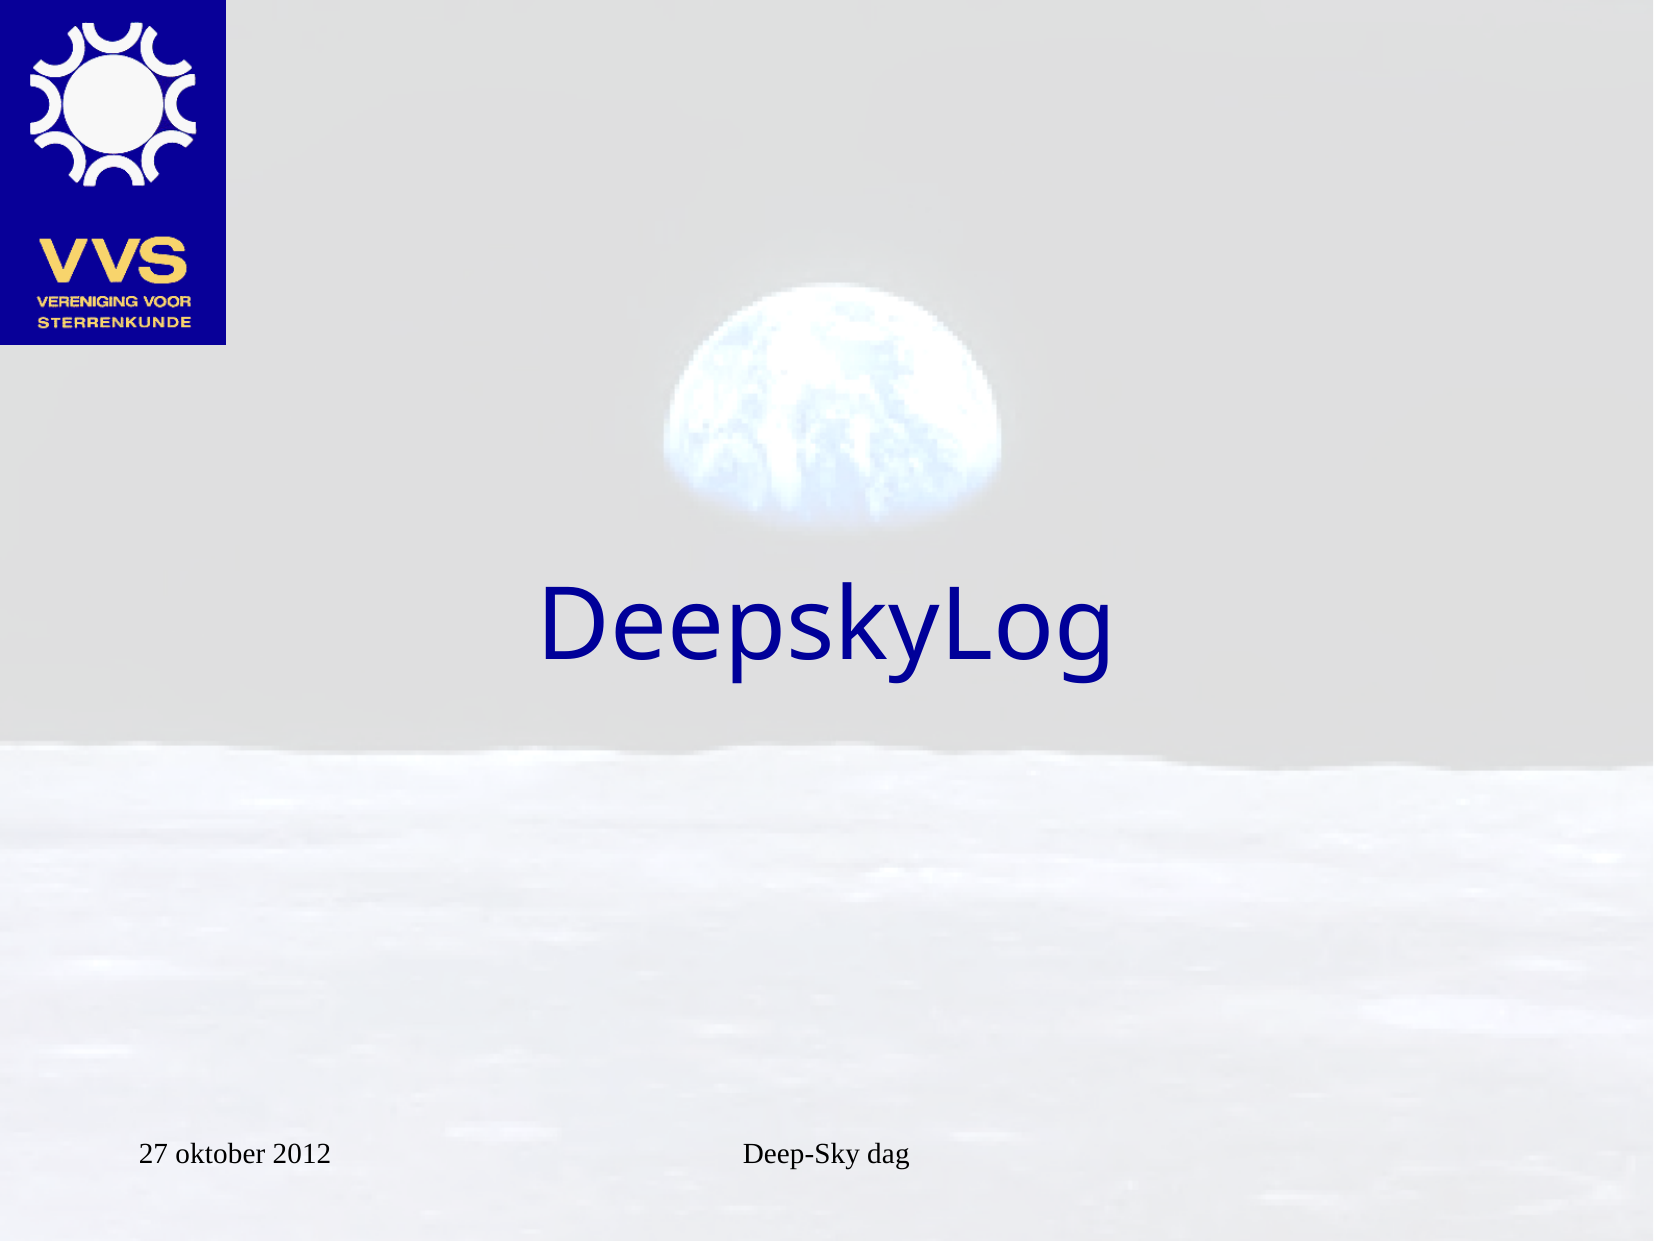

# DeepskyLog
27 oktober 2012
Deep-Sky dag